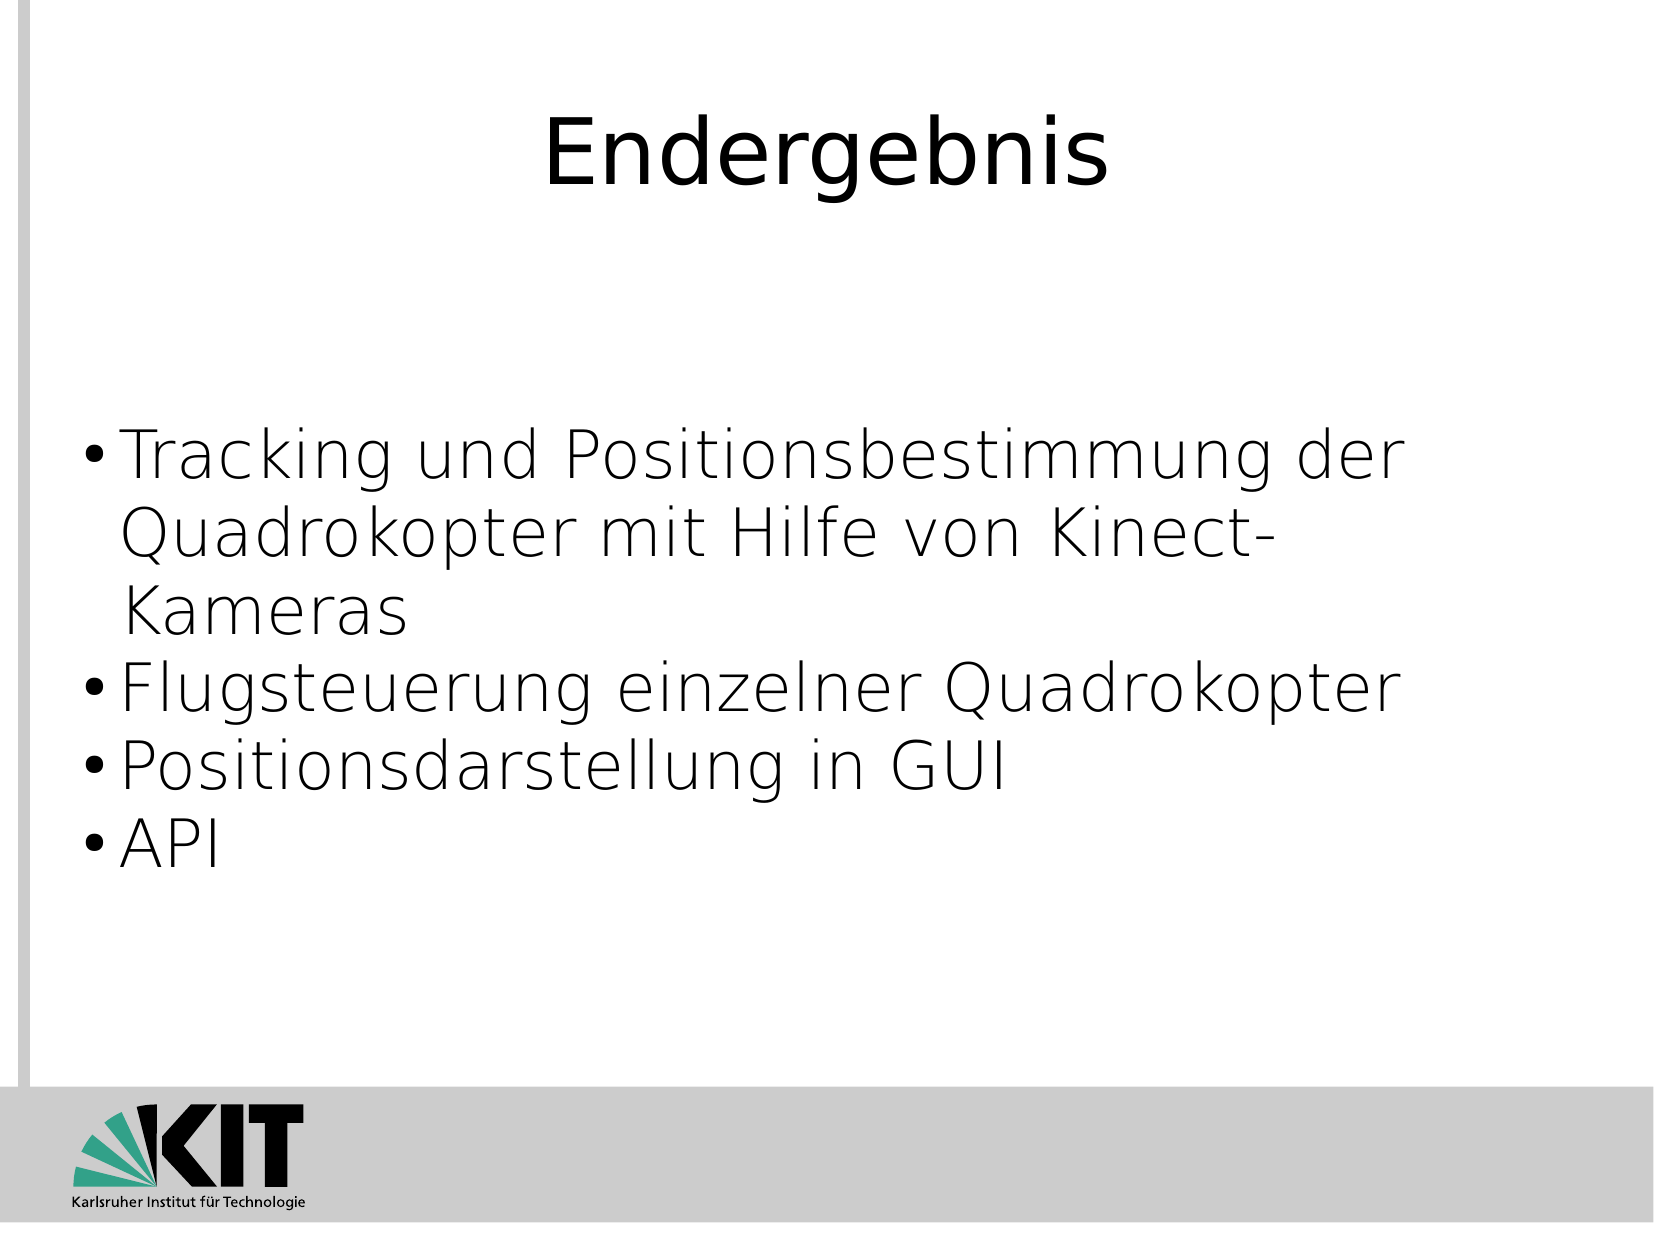

# Endergebnis
Tracking und Positionsbestimmung der Quadrokopter mit Hilfe von Kinect-Kameras
Flugsteuerung einzelner Quadrokopter
Positionsdarstellung in GUI
API